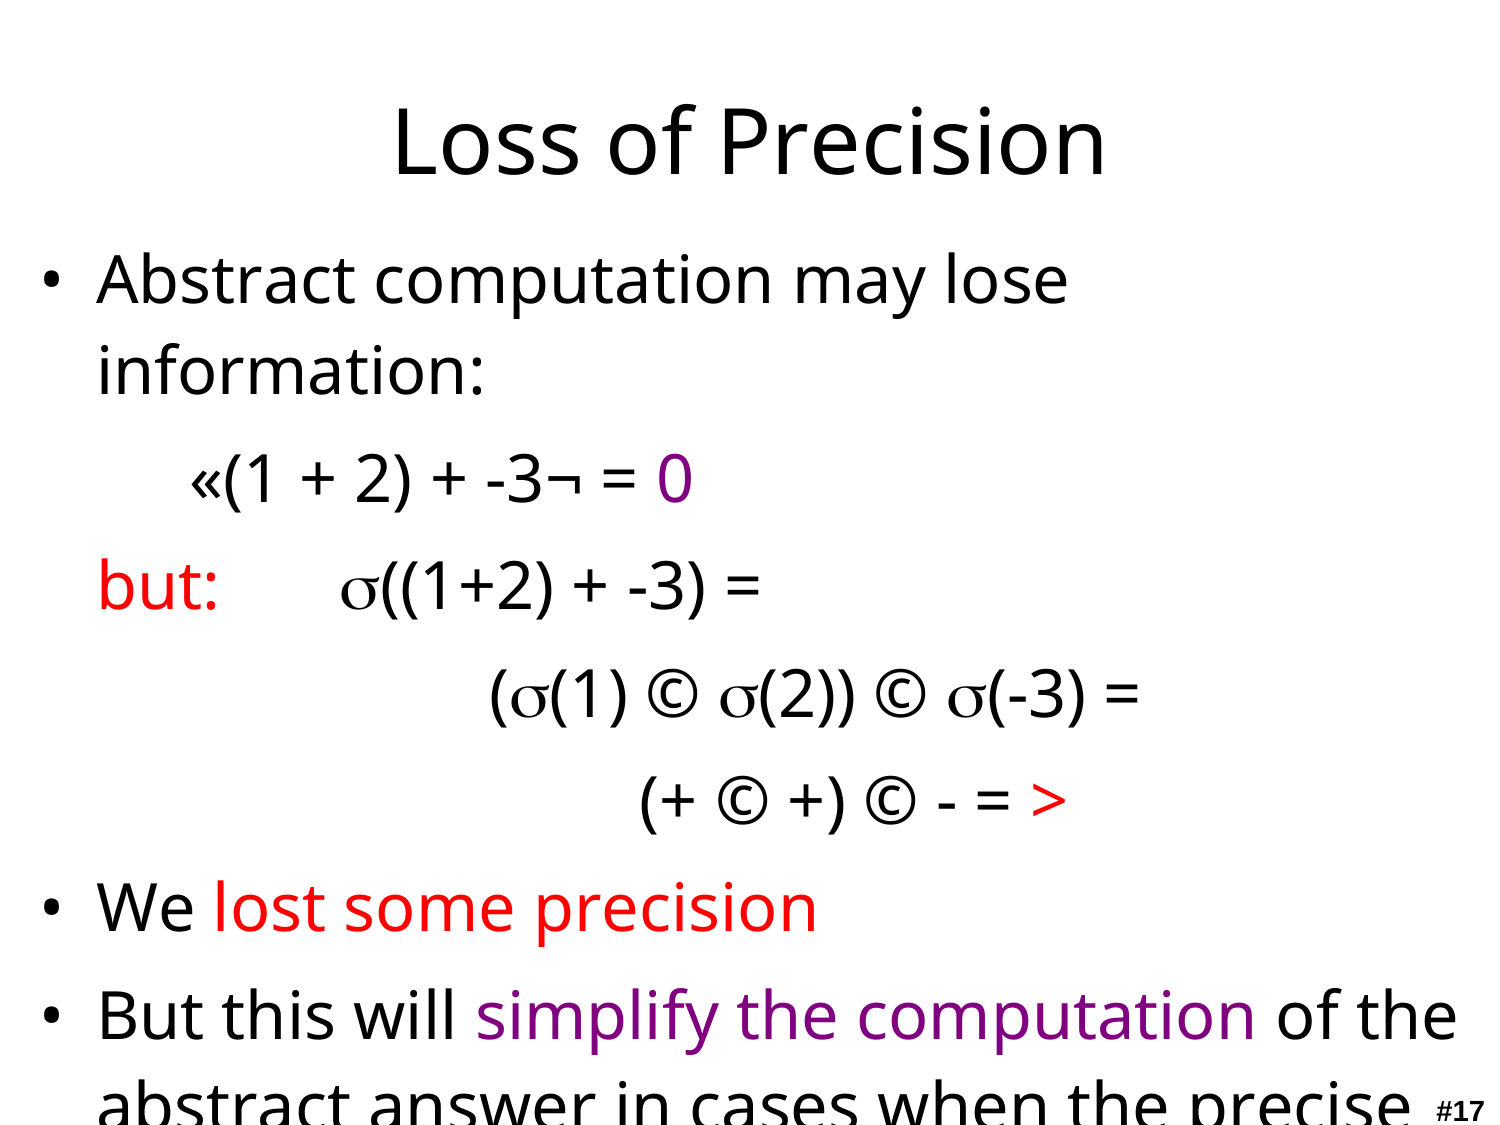

# Loss of Precision
Abstract computation may lose information:
		«(1 + 2) + -3¬ = 0
	but:	((1+2) + -3) =
				((1) © (2)) © (-3) =
					(+ © +) © - = >
We lost some precision
But this will simplify the computation of the abstract answer in cases when the precise answer is not computable
17